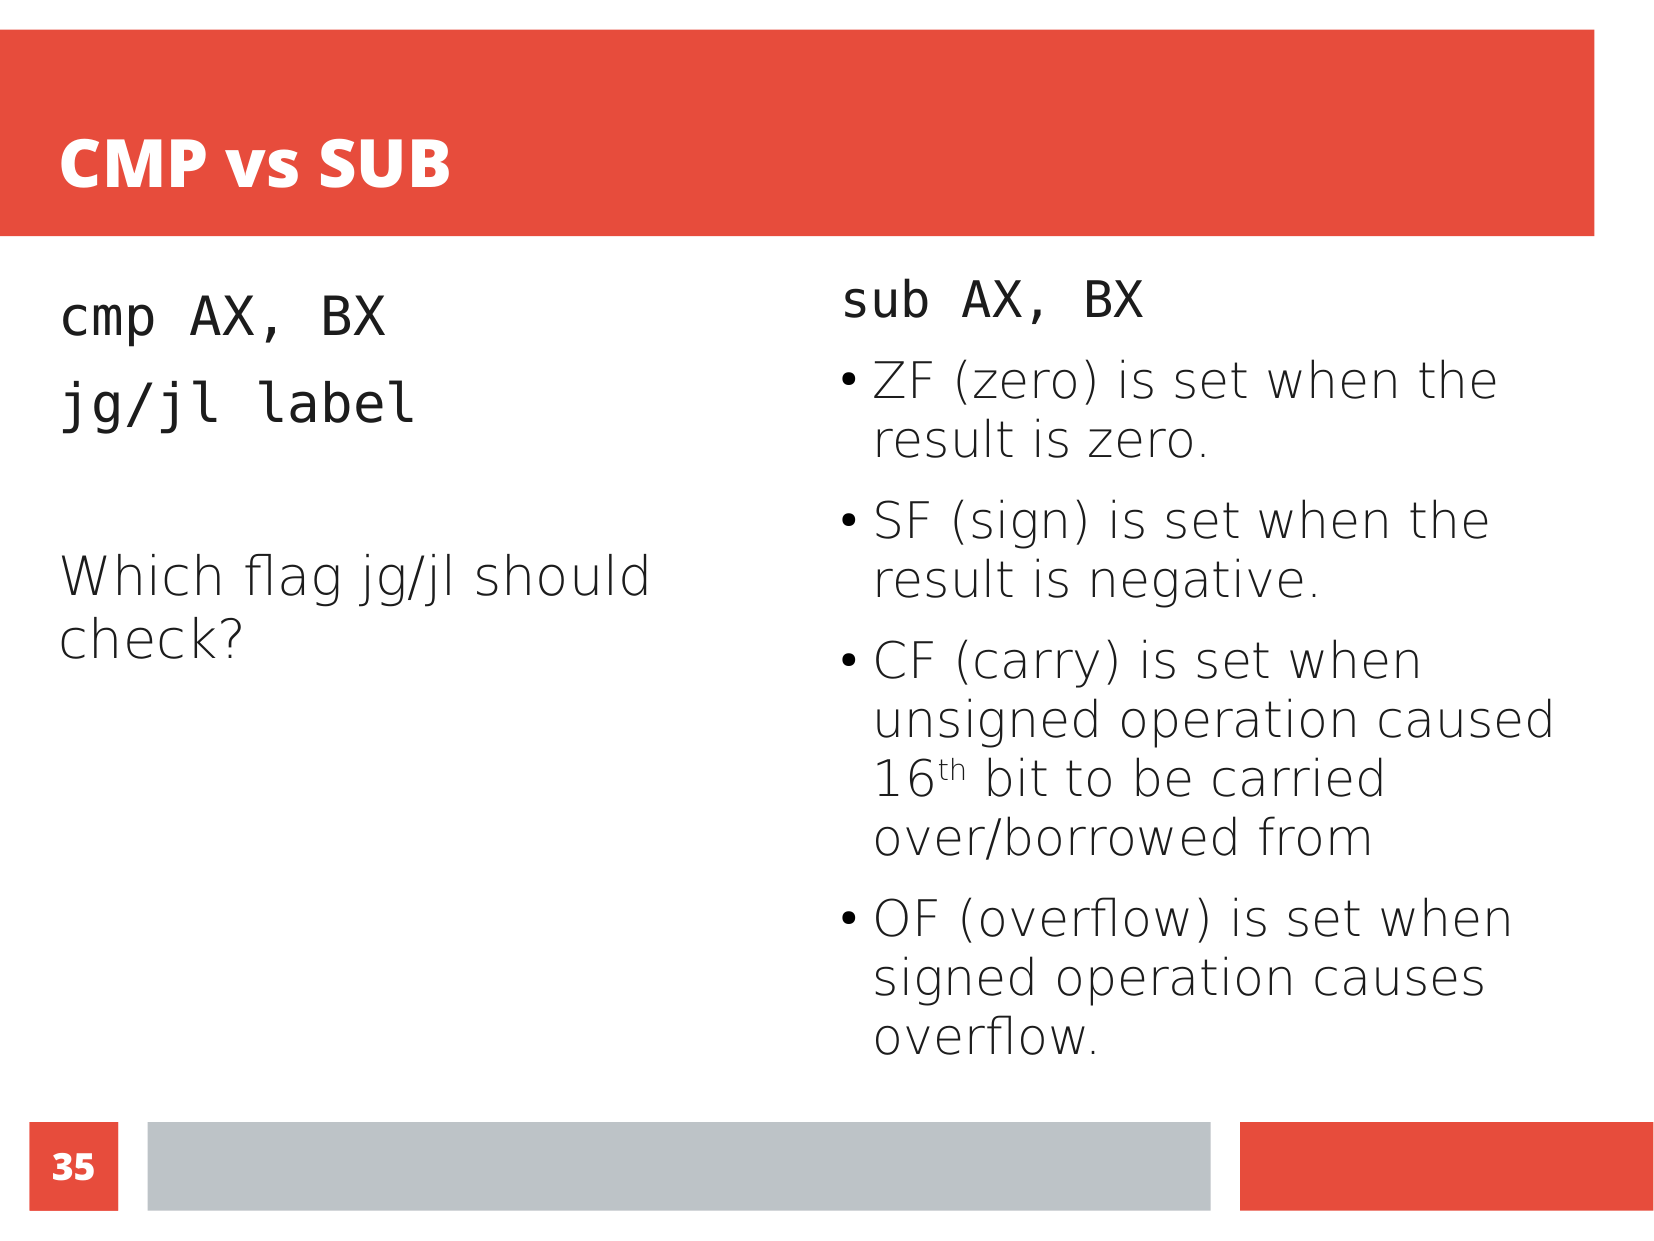

# CMP vs SUB
sub AX, BX
ZF (zero) is set when the result is zero.
SF (sign) is set when the result is negative.
CF (carry) is set when unsigned operation caused 16th bit to be carried over/borrowed from
OF (overflow) is set when signed operation causes overflow.
cmp AX, BX
jg/jl label
Which flag jg/jl should check?
35